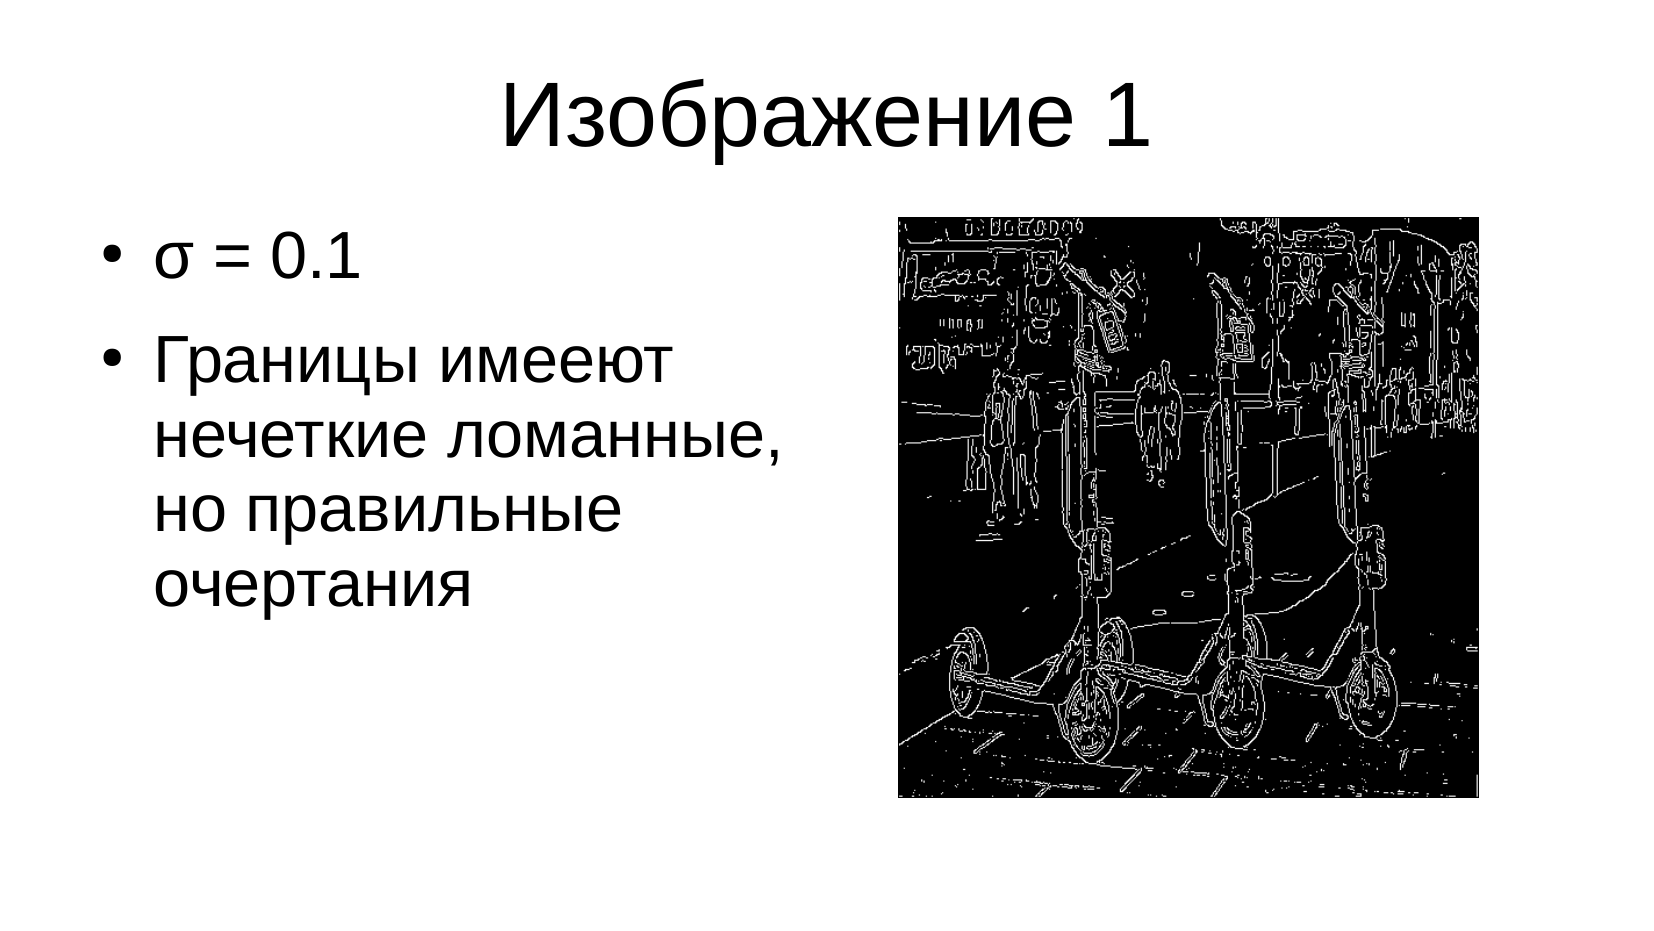

# Изображение 1
σ = 0.1
Границы имееют нечеткие ломанные, но правильные очертания